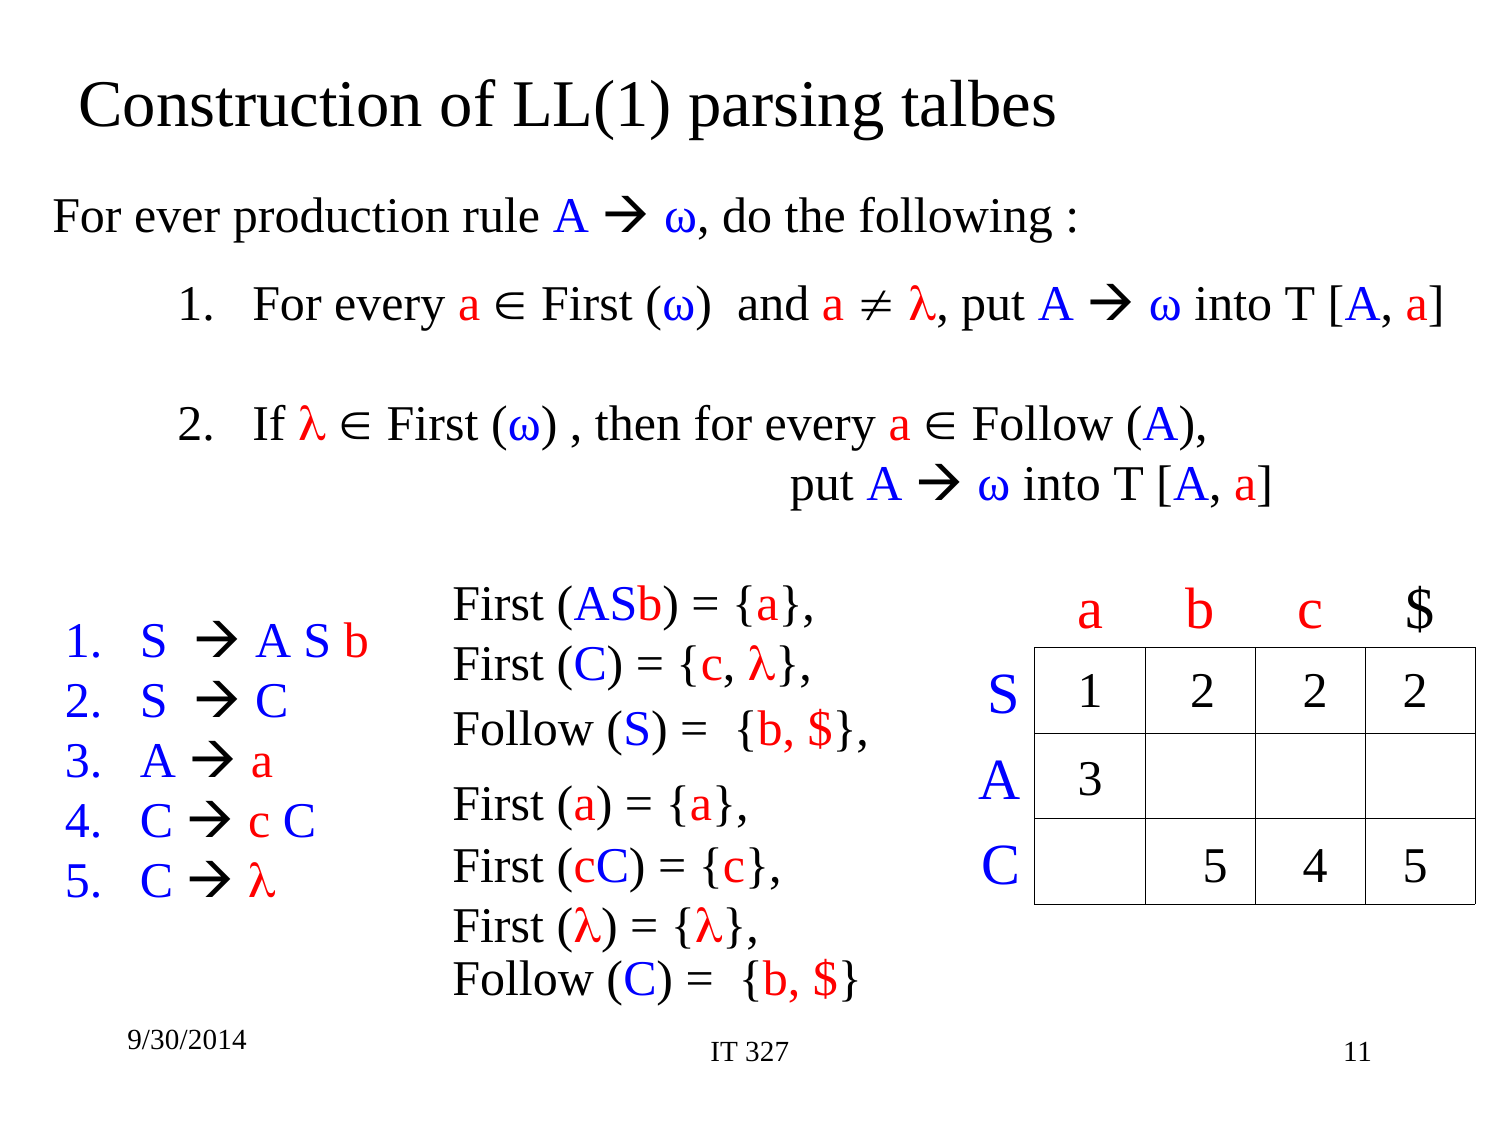

# Construction of LL(1) parsing talbes
For ever production rule A  ω, do the following :
For every a  First (ω) and a  , put A  ω into T [A, a]
If   First (ω) , then for every a  Follow (A),
					 put A  ω into T [A, a]
First (ASb) = {a},
First (C) = {c, },
| | a | b | c | $ |
| --- | --- | --- | --- | --- |
| S | | | | |
| A | | | | |
| C | | | | |
S  A S b
S  C
A  a
C  c C
C  
1
2
2
2
Follow (S) = {b, $},
3
First (a) = {a},
First (cC) = {c},
First () = {},
5
4
5
Follow (C) = {b, $}
9/30/2014
IT 327